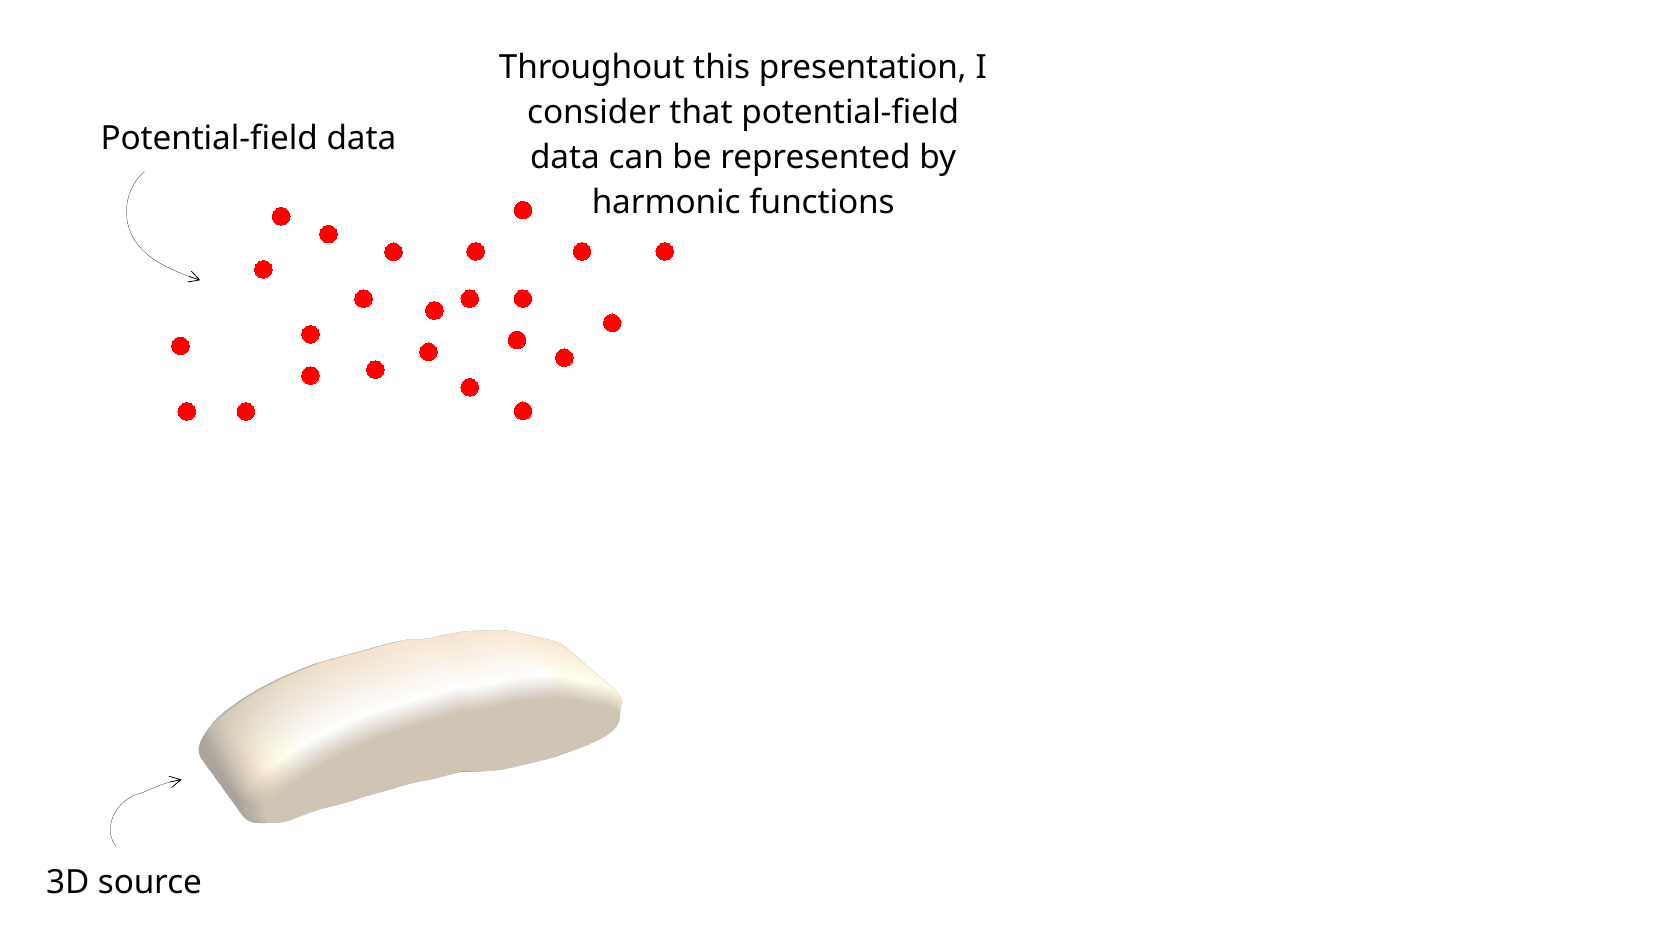

Throughout this presentation, I consider that potential-field data can be represented by harmonic functions
Potential-field data
3D source